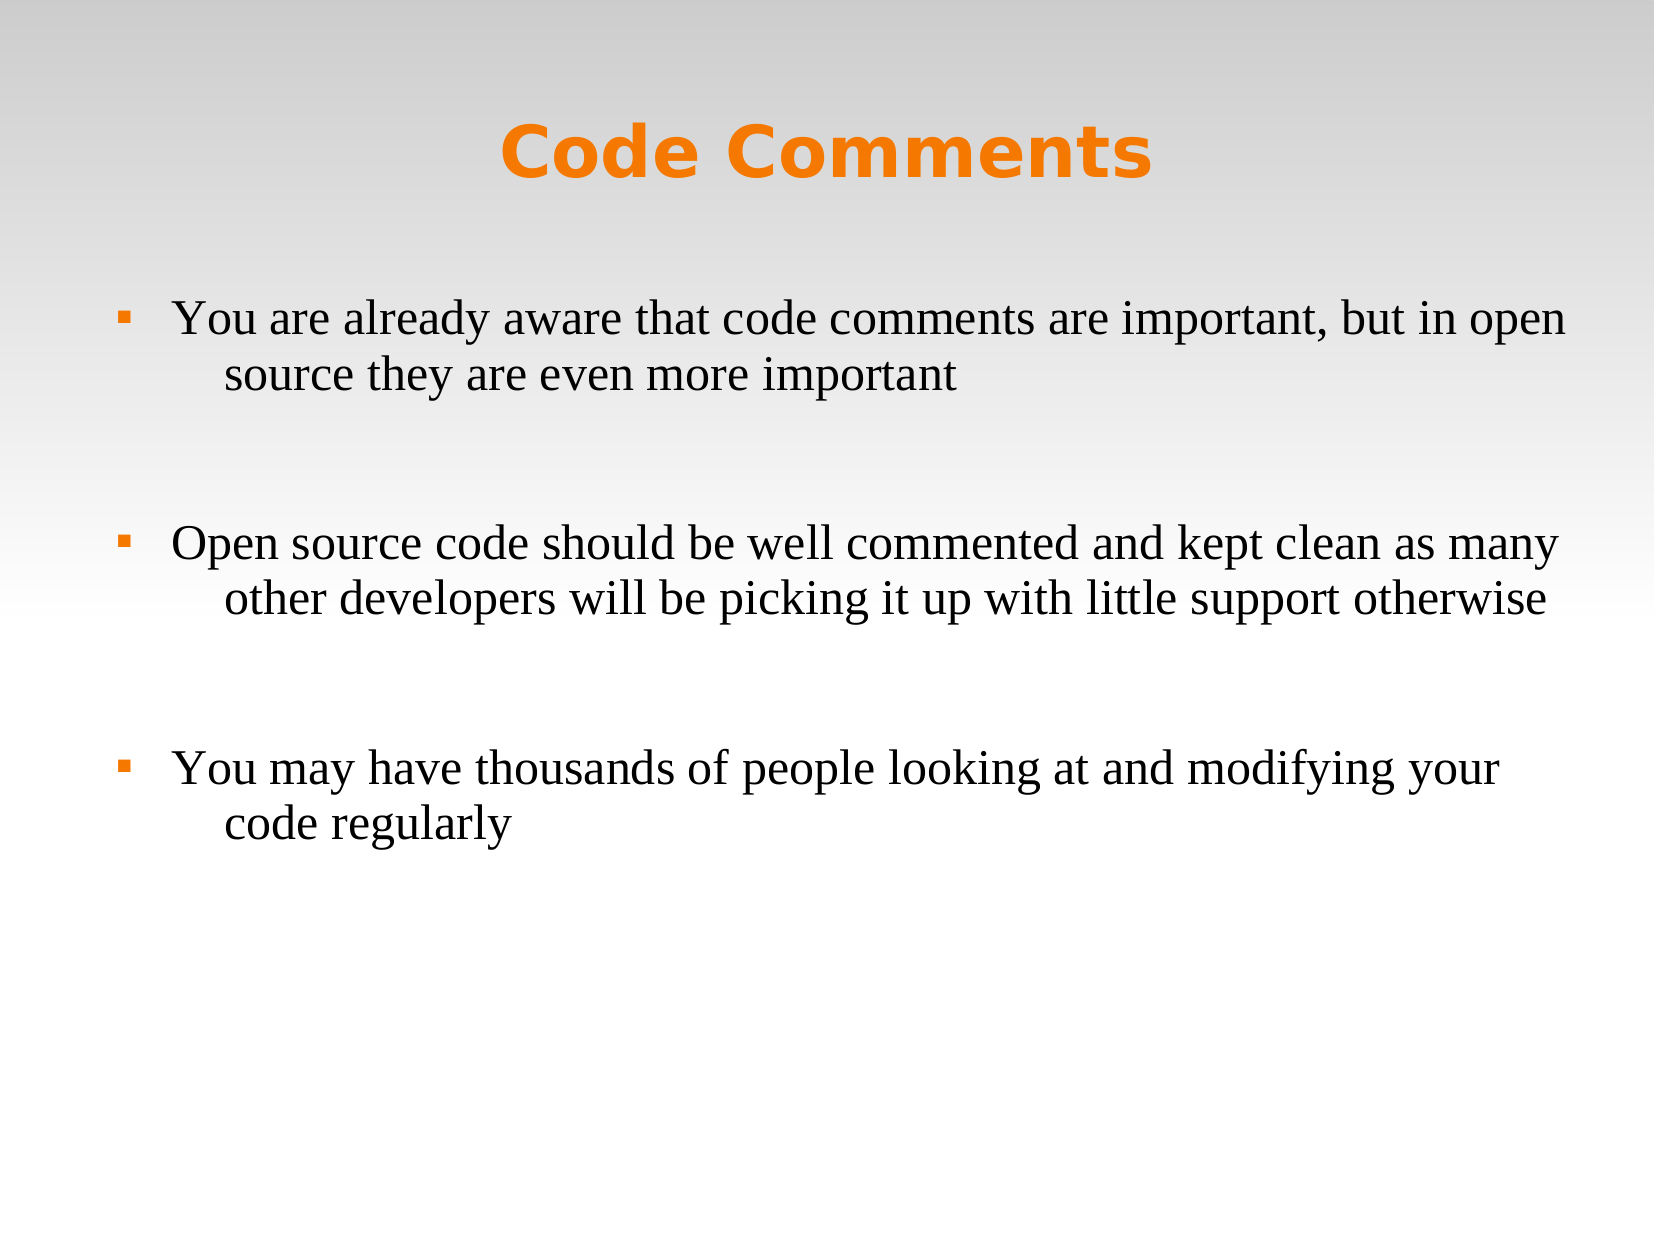

# Code Comments
You are already aware that code comments are important, but in open source they are even more important
Open source code should be well commented and kept clean as many other developers will be picking it up with little support otherwise
You may have thousands of people looking at and modifying your code regularly